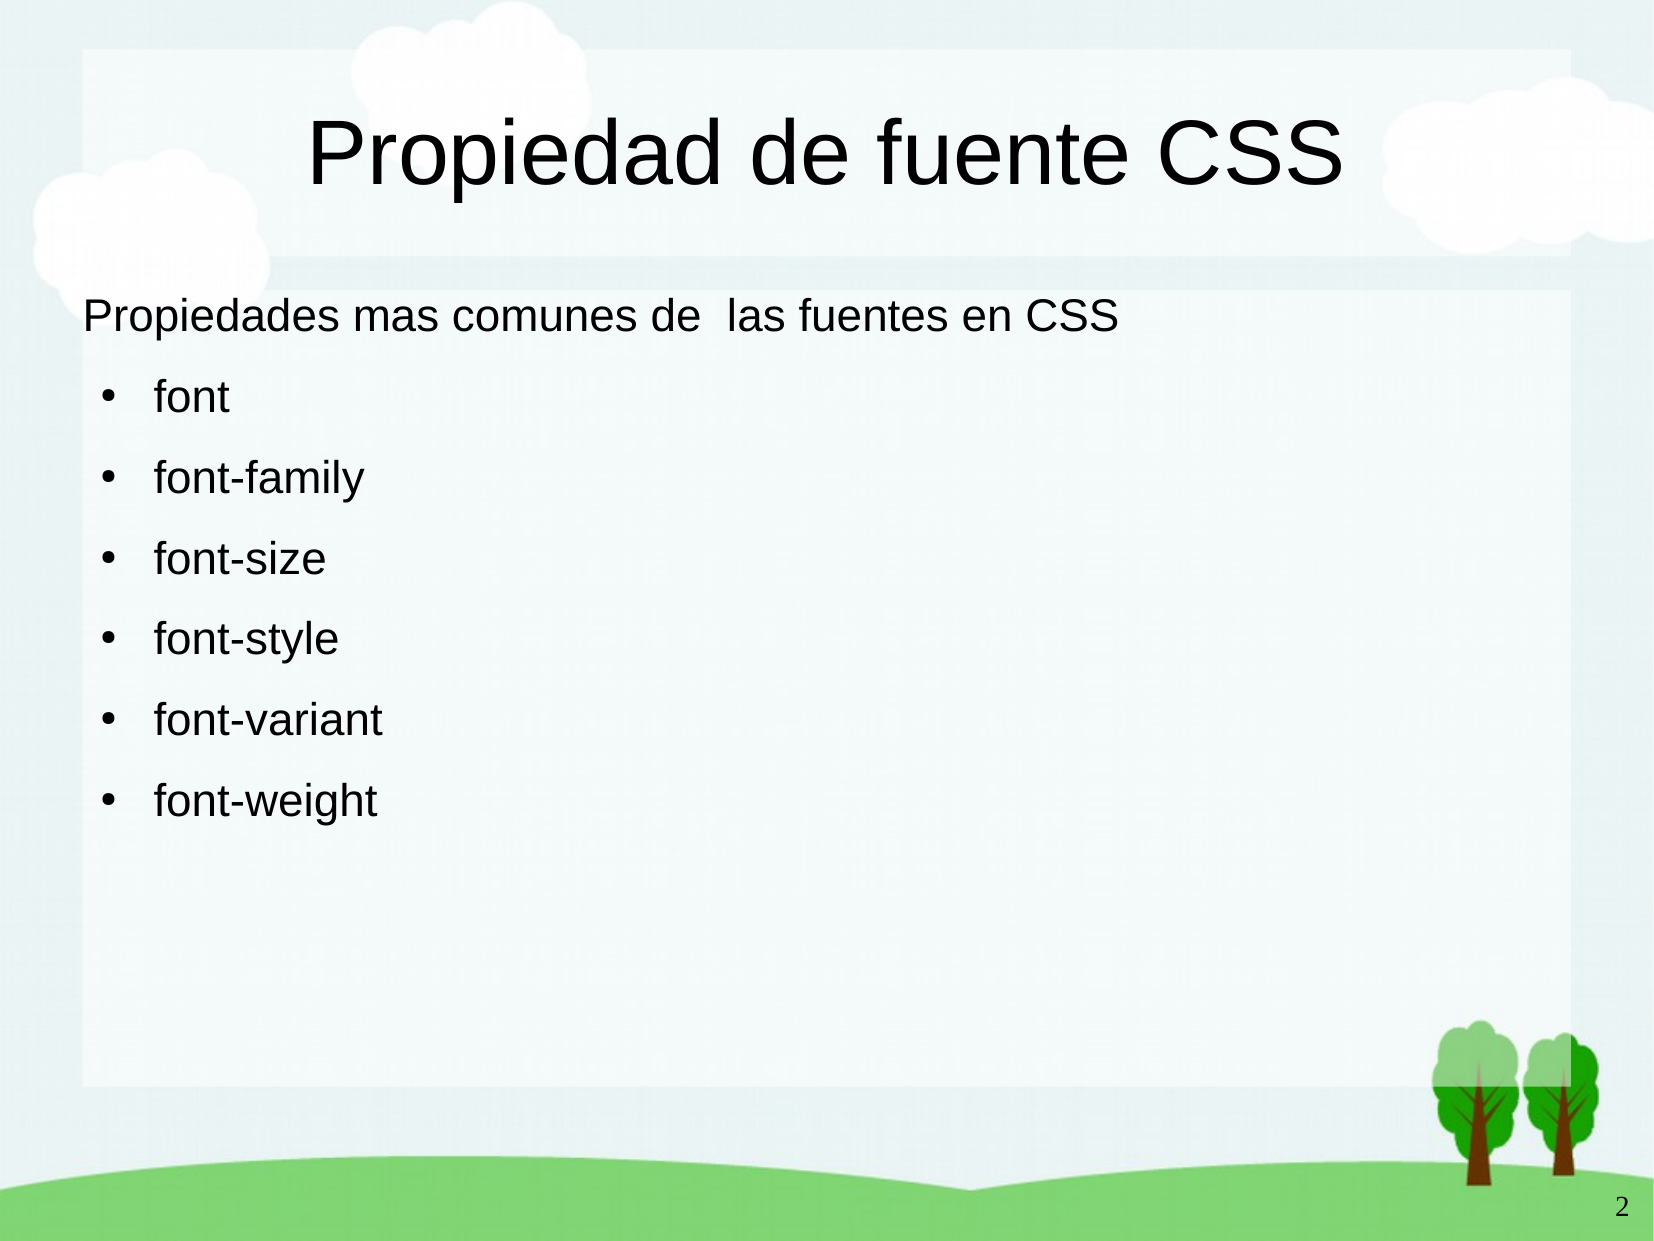

# Propiedad de fuente CSS
Propiedades mas comunes de las fuentes en CSS
font
font-family
font-size
font-style
font-variant
font-weight
2